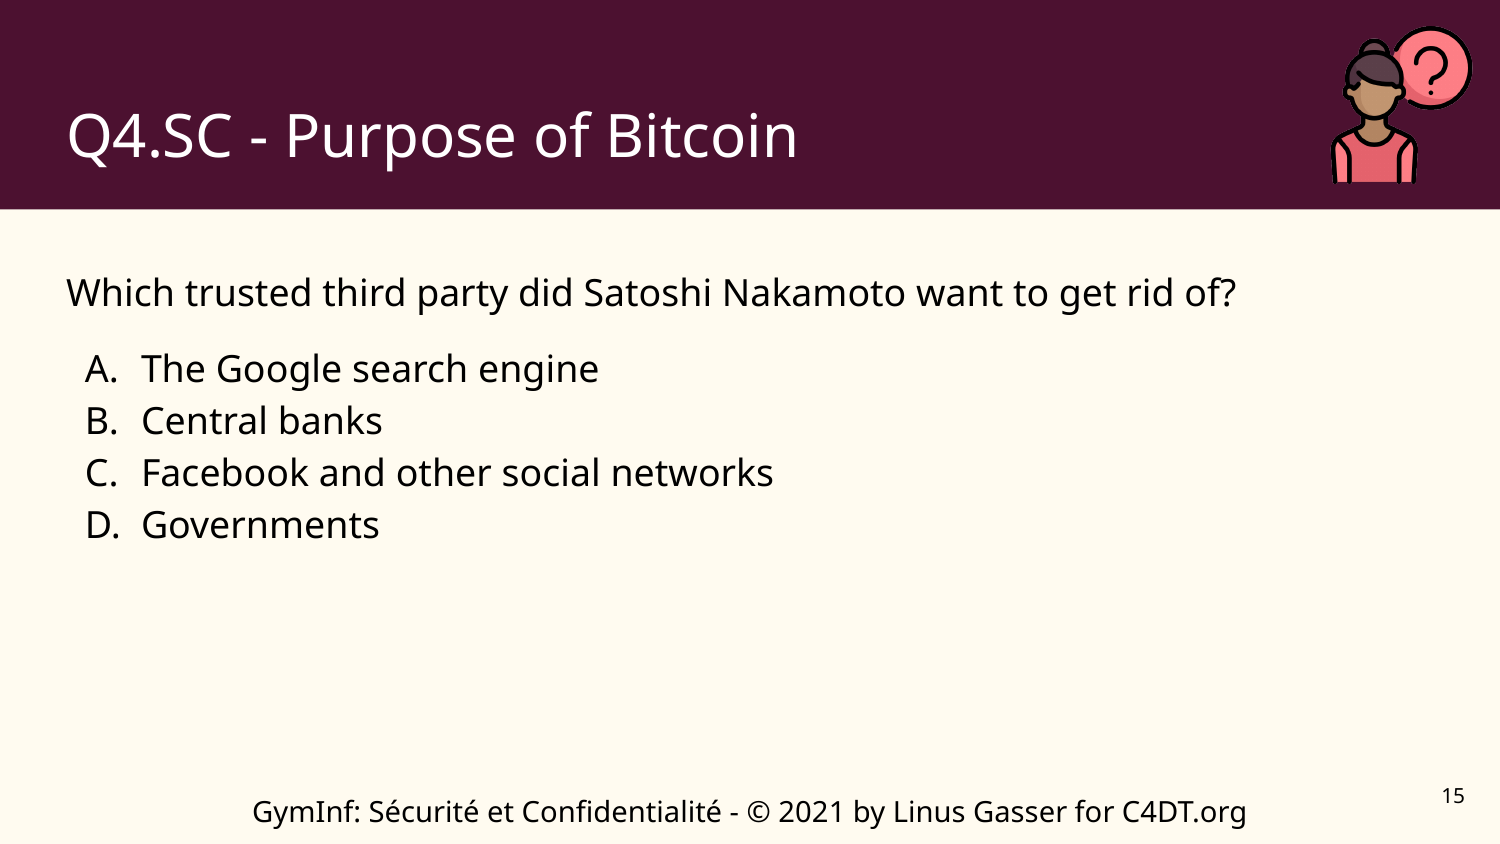

# Q4.SC - Purpose of Bitcoin
Which trusted third party did Satoshi Nakamoto want to get rid of?
The Google search engine
Central banks
Facebook and other social networks
Governments